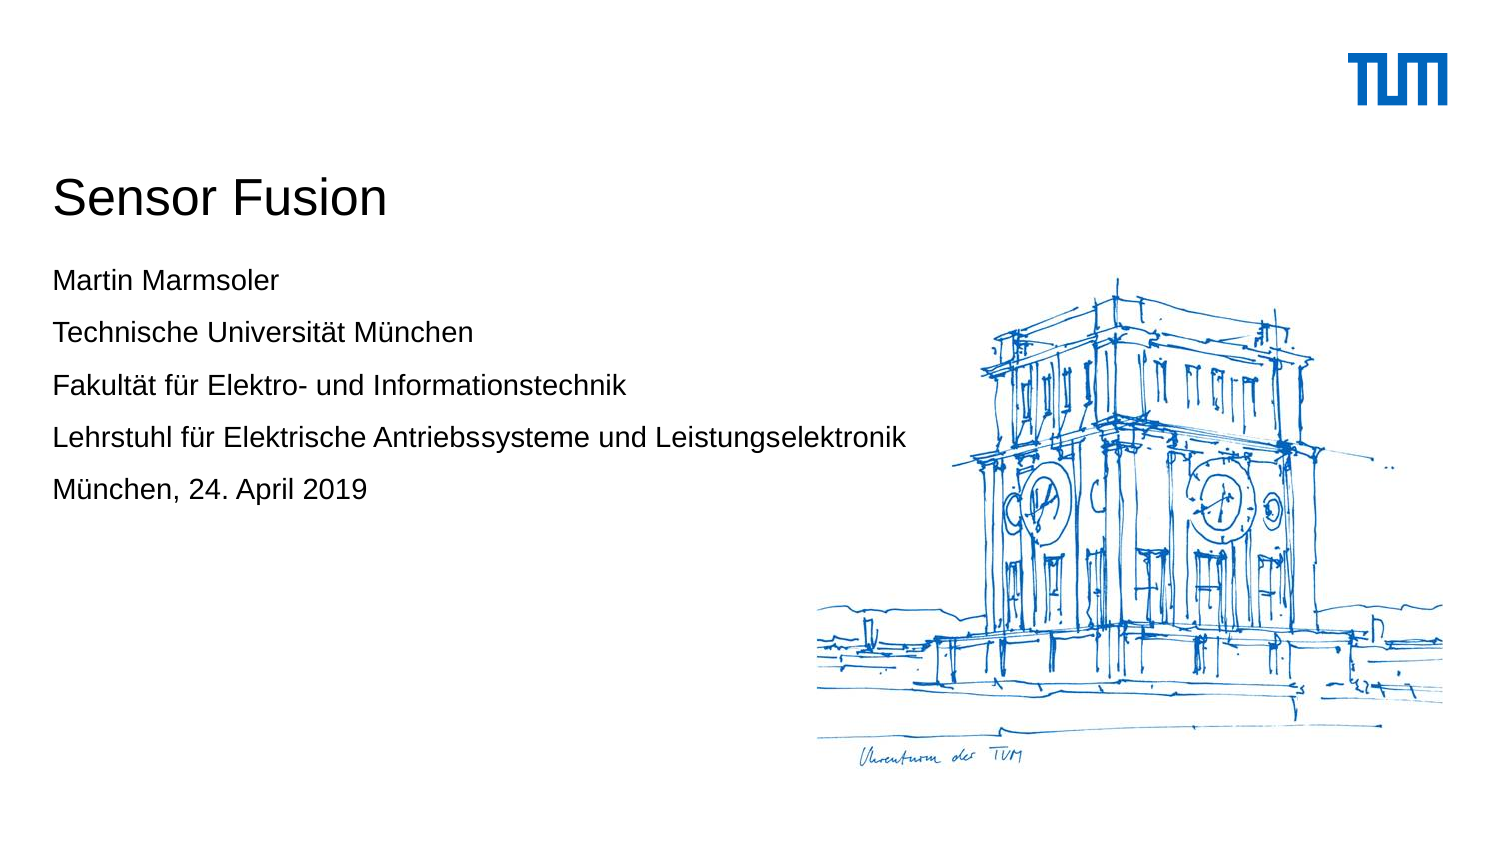

# Sensor Fusion
Martin Marmsoler
Technische Universität München
Fakultät für Elektro- und Informationstechnik
Lehrstuhl für Elektrische Antriebs­systeme und Leistungs­elektronik
München, 24. April 2019